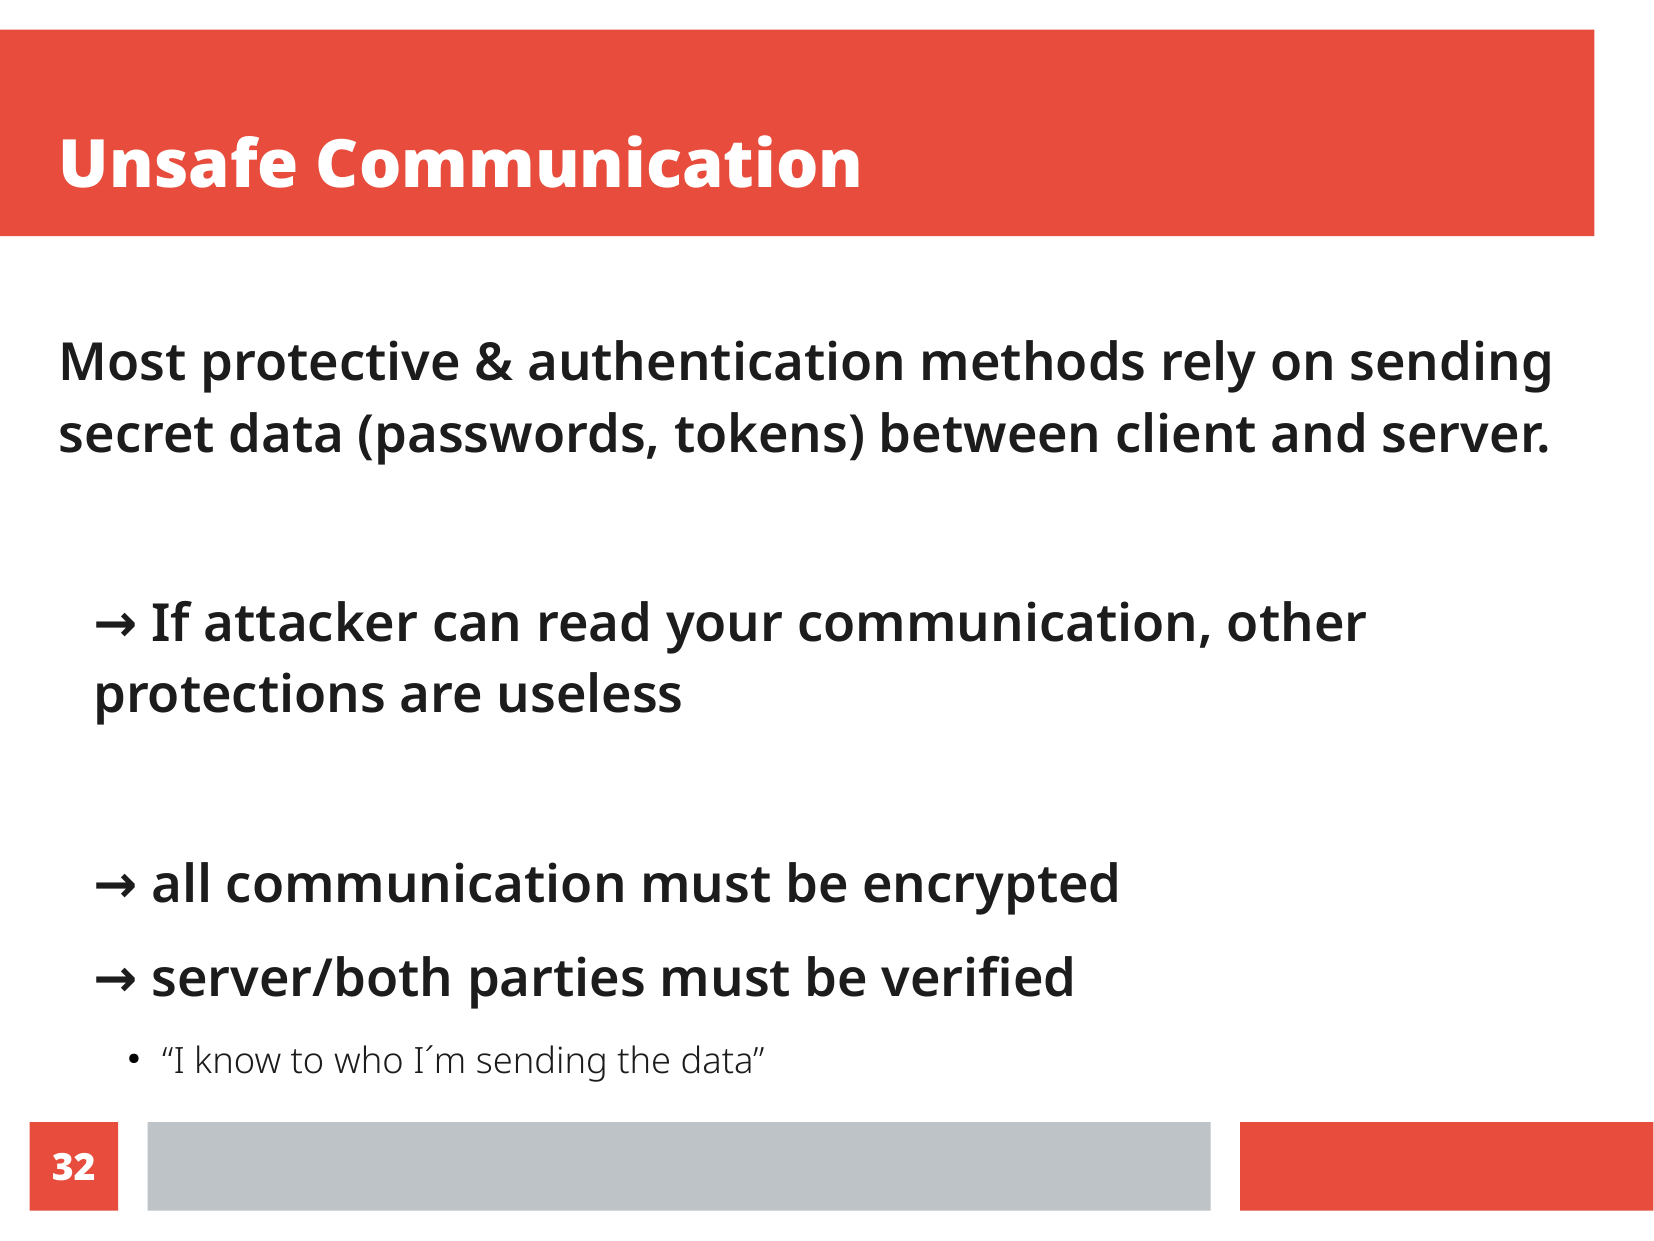

# Unsafe Communication
Most protective & authentication methods rely on sending secret data (passwords, tokens) between client and server.
→ If attacker can read your communication, other protections are useless
→ all communication must be encrypted
→ server/both parties must be verified
“I know to who I´m sending the data”
32